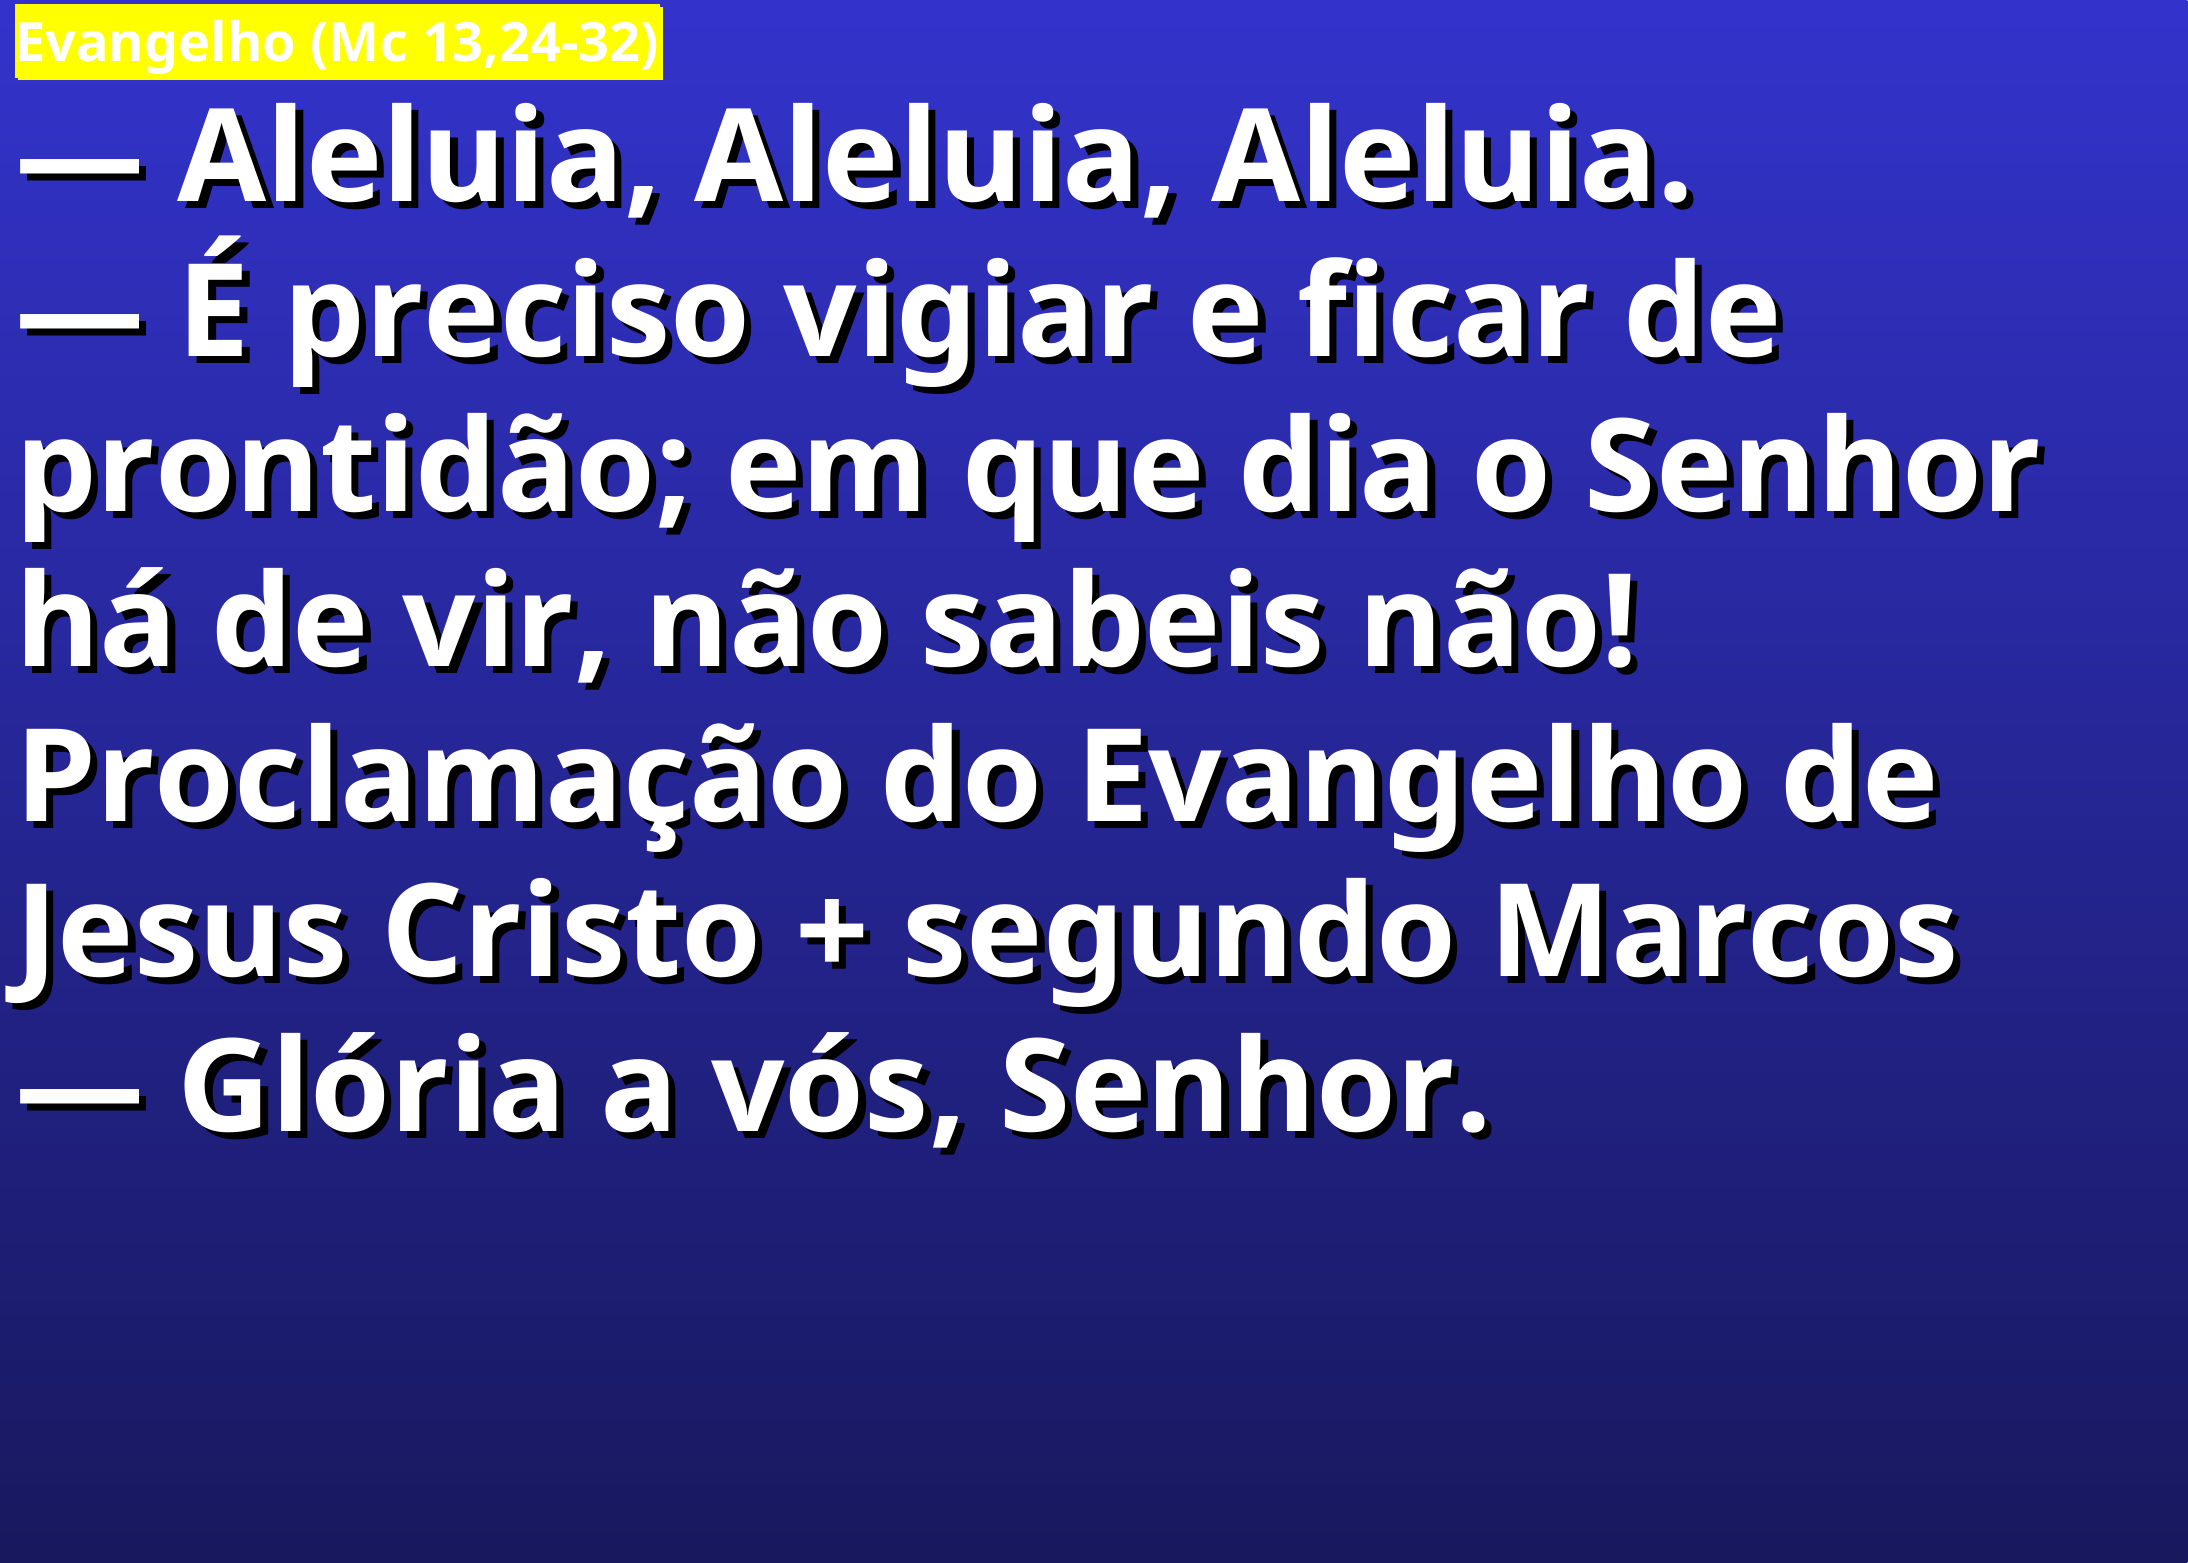

Evangelho (Mc 13,24-32)
— Aleluia, Aleluia, Aleluia.
— É preciso vigiar e ficar de prontidão; em que dia o Senhor há de vir, não sabeis não!
Proclamação do Evangelho de Jesus Cristo + segundo Marcos
— Glória a vós, Senhor.